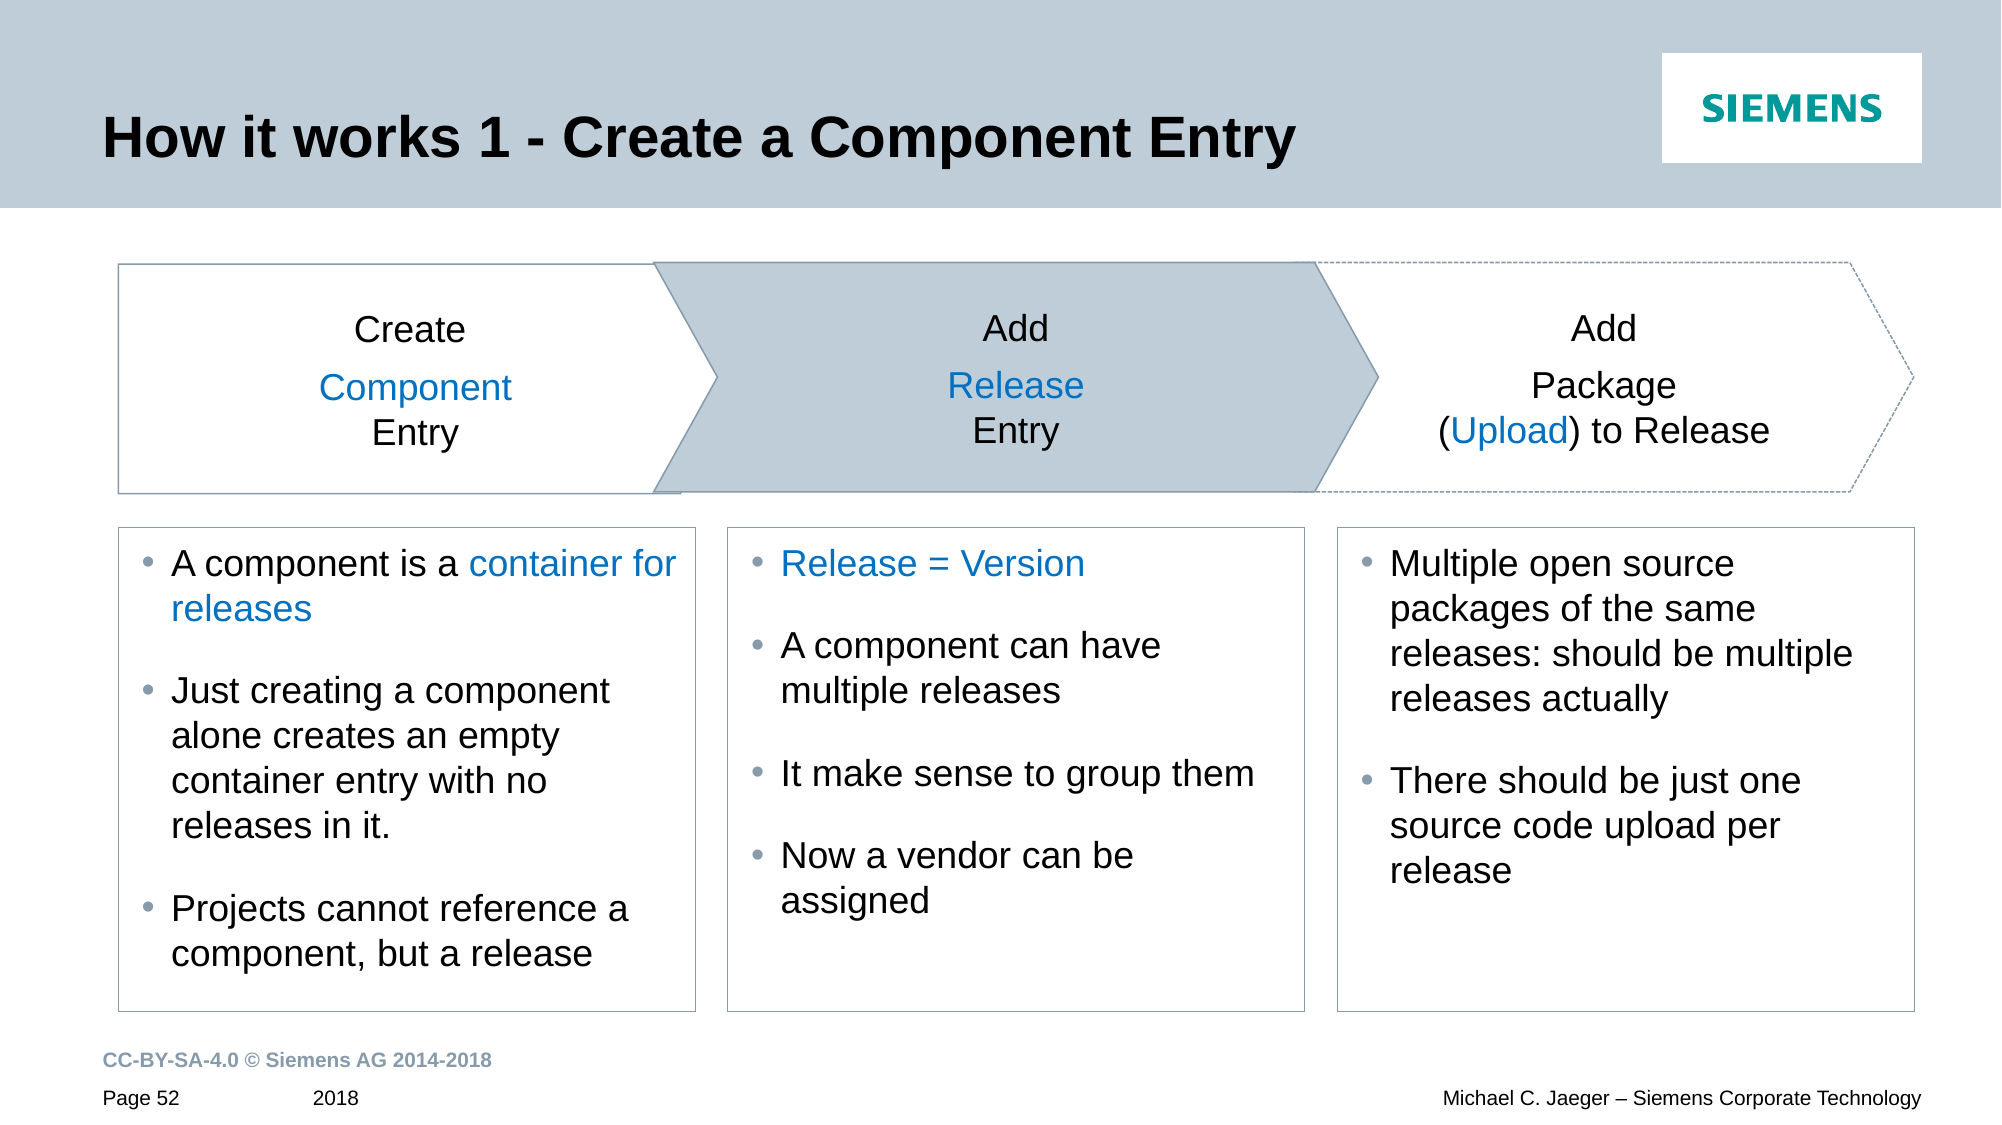

# How it works 1 - Create a Component Entry
Add
Release
Entry
Add
Package
(Upload) to Release
Create
Component
Entry
A component is a container for releases
Just creating a component alone creates an empty container entry with no releases in it.
Projects cannot reference a component, but a release
Release = Version
A component can have multiple releases
It make sense to group them
Now a vendor can be assigned
Multiple open source packages of the same releases: should be multiple releases actually
There should be just one source code upload per release